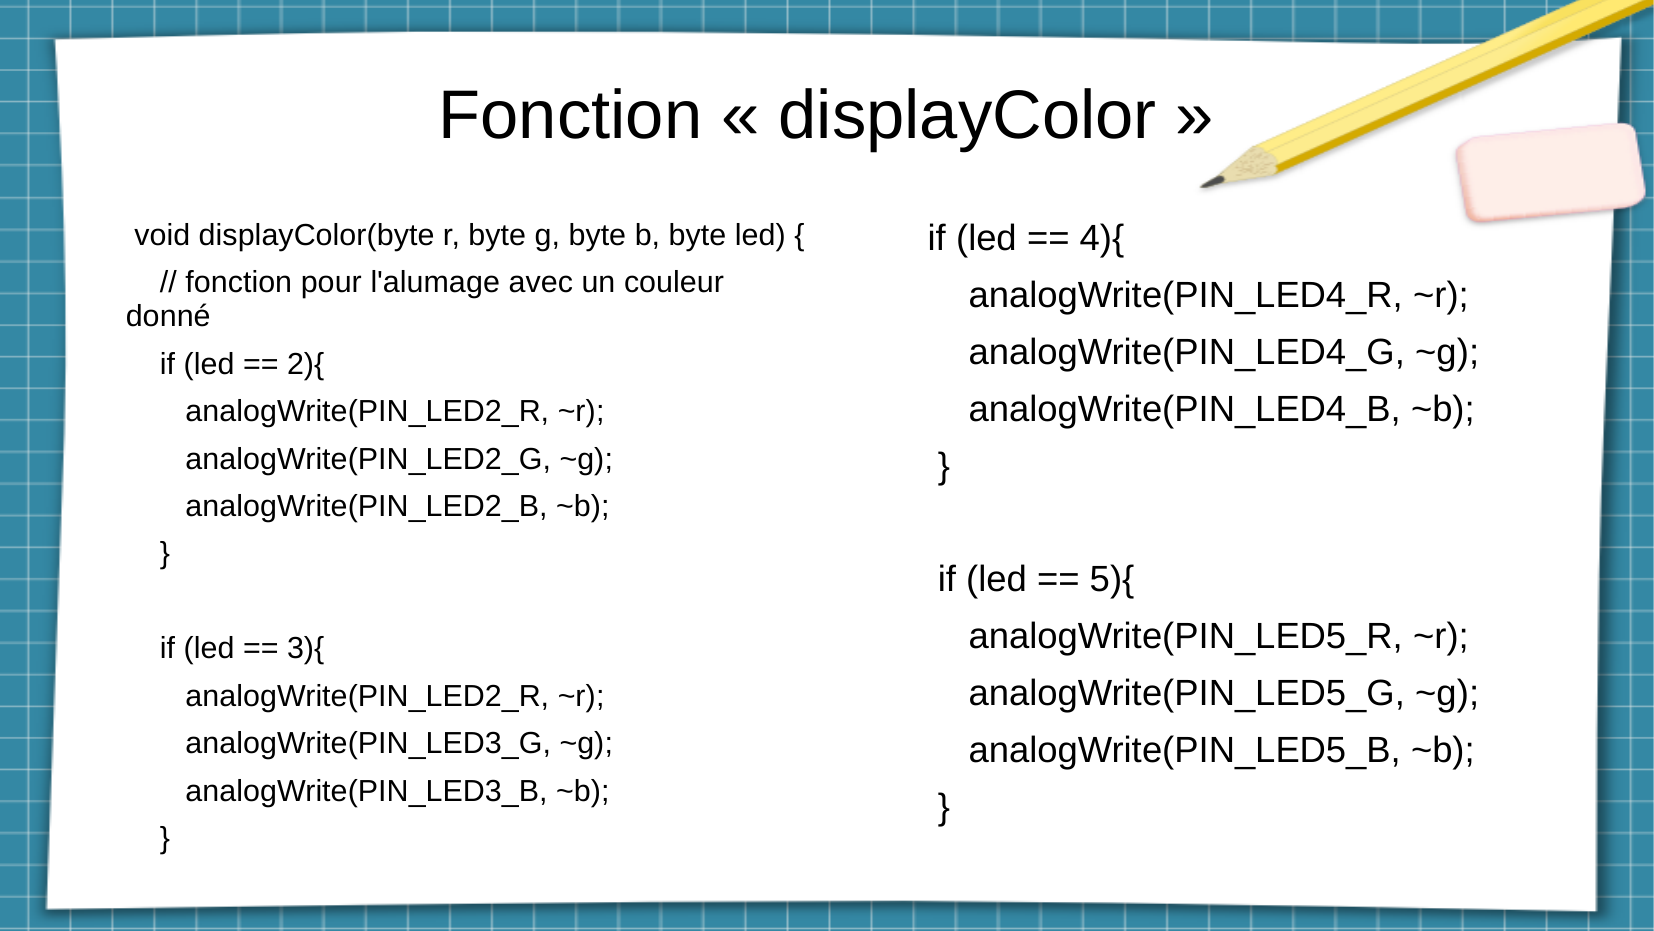

# Fonction « displayColor »
 void displayColor(byte r, byte g, byte b, byte led) {
 // fonction pour l'alumage avec un couleur donné
 if (led == 2){
 analogWrite(PIN_LED2_R, ~r);
 analogWrite(PIN_LED2_G, ~g);
 analogWrite(PIN_LED2_B, ~b);
 }
 if (led == 3){
 analogWrite(PIN_LED2_R, ~r);
 analogWrite(PIN_LED3_G, ~g);
 analogWrite(PIN_LED3_B, ~b);
 }
 if (led == 4){
 analogWrite(PIN_LED4_R, ~r);
 analogWrite(PIN_LED4_G, ~g);
 analogWrite(PIN_LED4_B, ~b);
 }
 if (led == 5){
 analogWrite(PIN_LED5_R, ~r);
 analogWrite(PIN_LED5_G, ~g);
 analogWrite(PIN_LED5_B, ~b);
 }